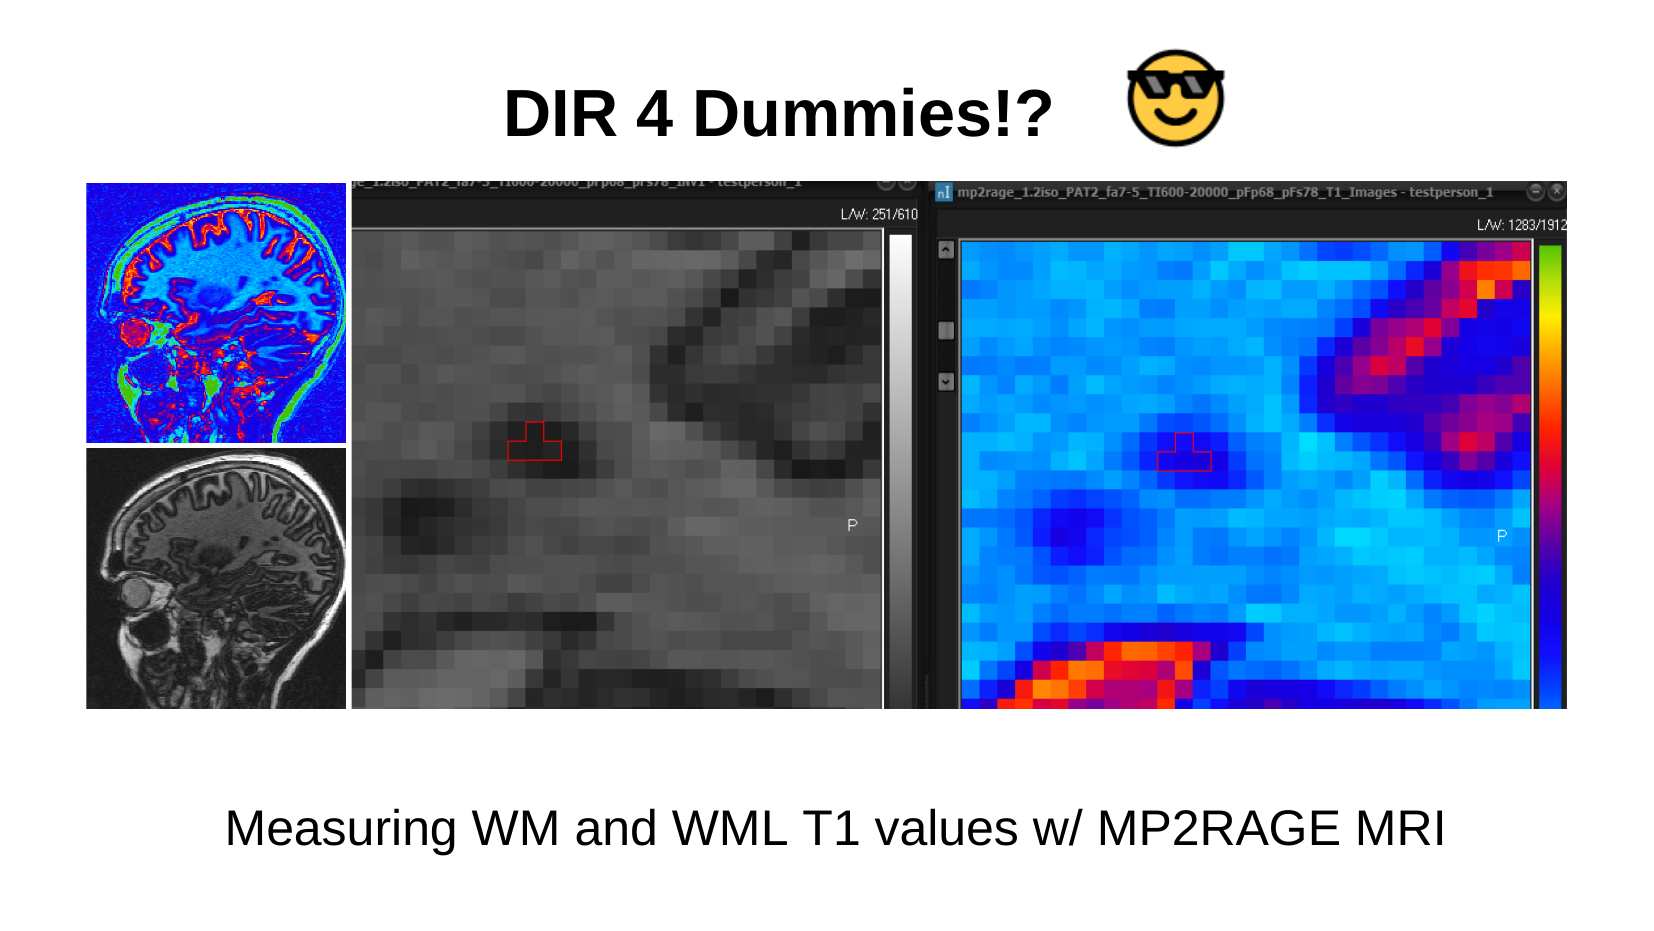

# DIR 4 Dummies!?
Measuring WM and WML T1 values w/ MP2RAGE MRI